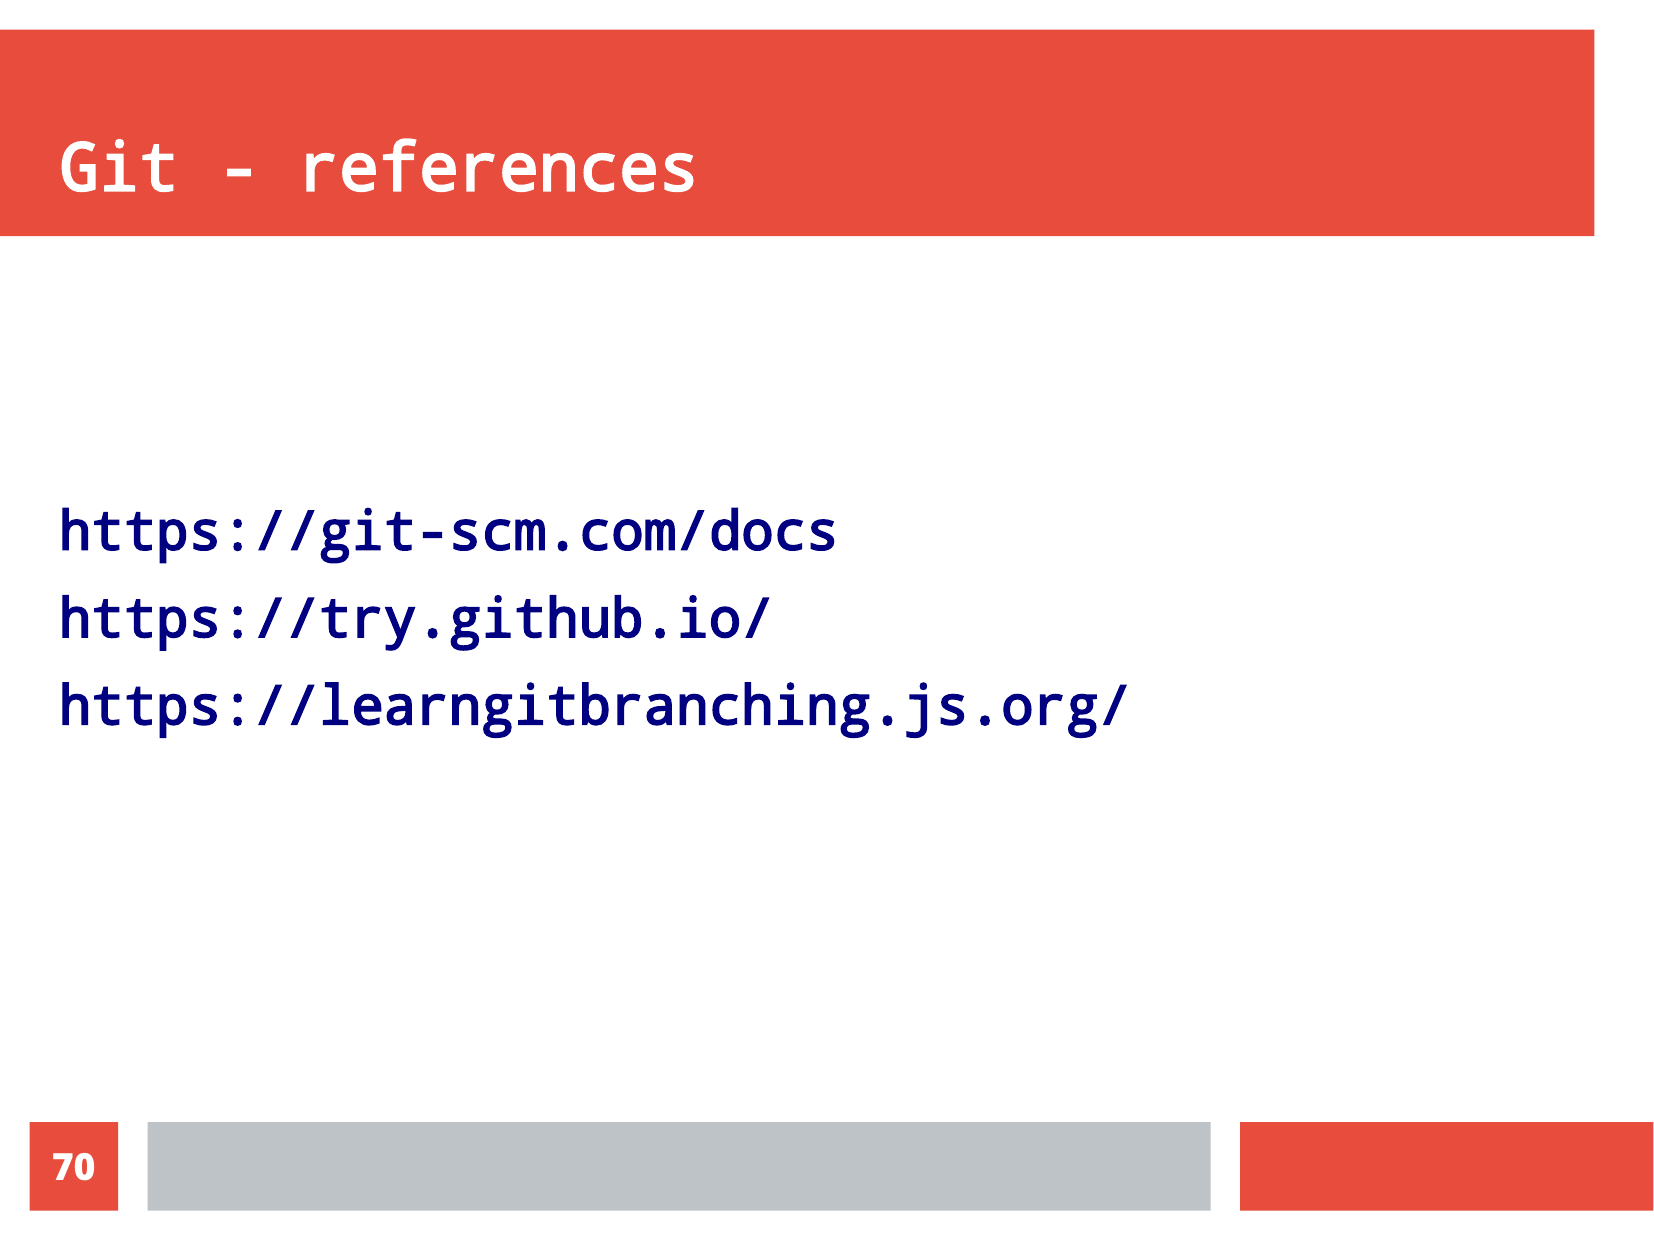

# Git - references
https://git-scm.com/docs
https://try.github.io/
https://learngitbranching.js.org/
70